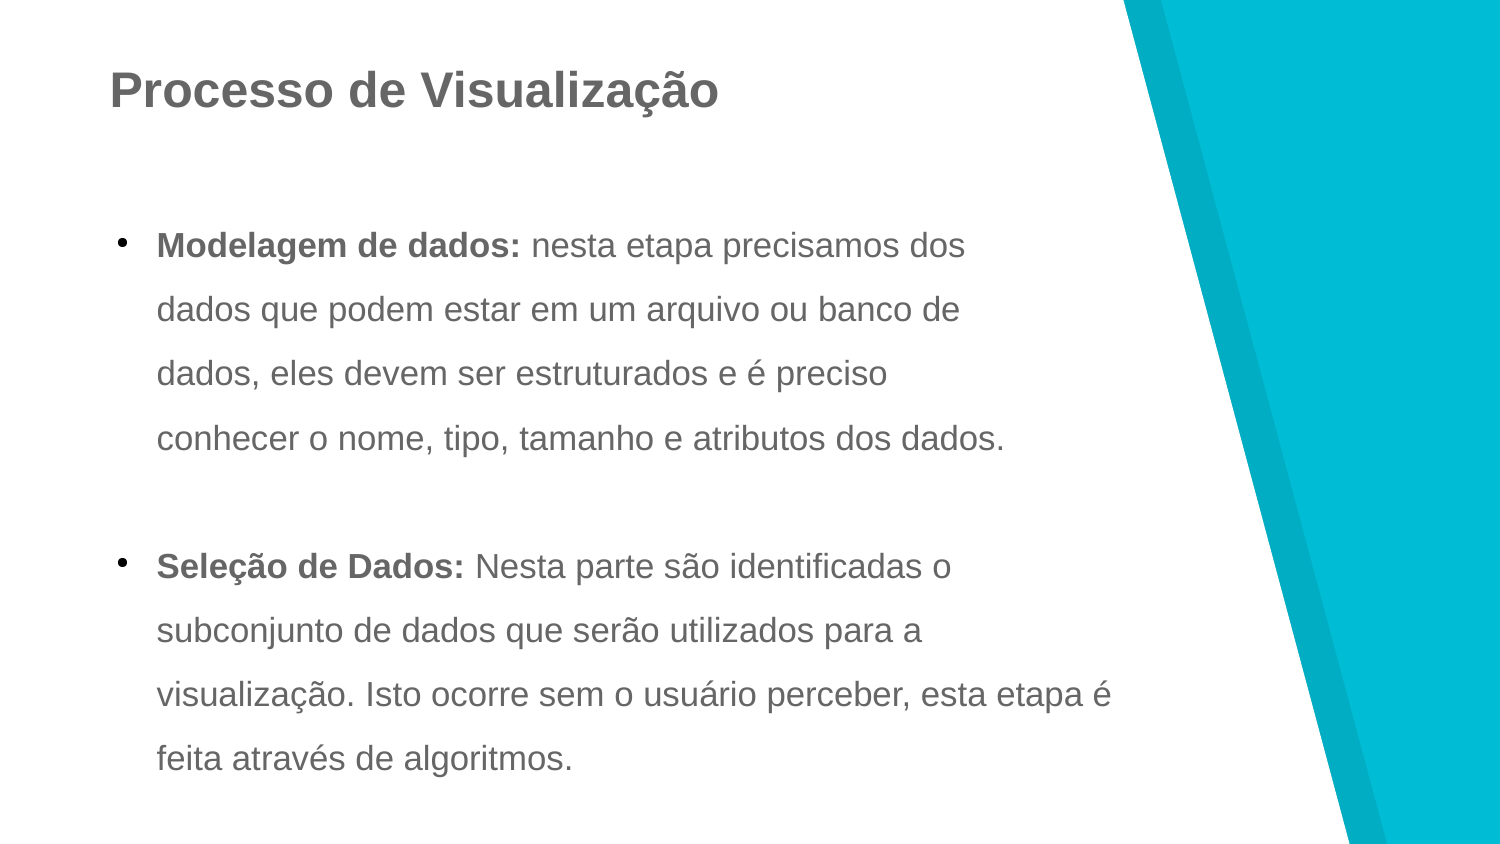

# Processo de Visualização
Modelagem de dados: nesta etapa precisamos dos
dados que podem estar em um arquivo ou banco de
dados, eles devem ser estruturados e é preciso
conhecer o nome, tipo, tamanho e atributos dos dados.
Seleção de Dados: Nesta parte são identificadas o
subconjunto de dados que serão utilizados para a
visualização. Isto ocorre sem o usuário perceber, esta etapa é
feita através de algoritmos.